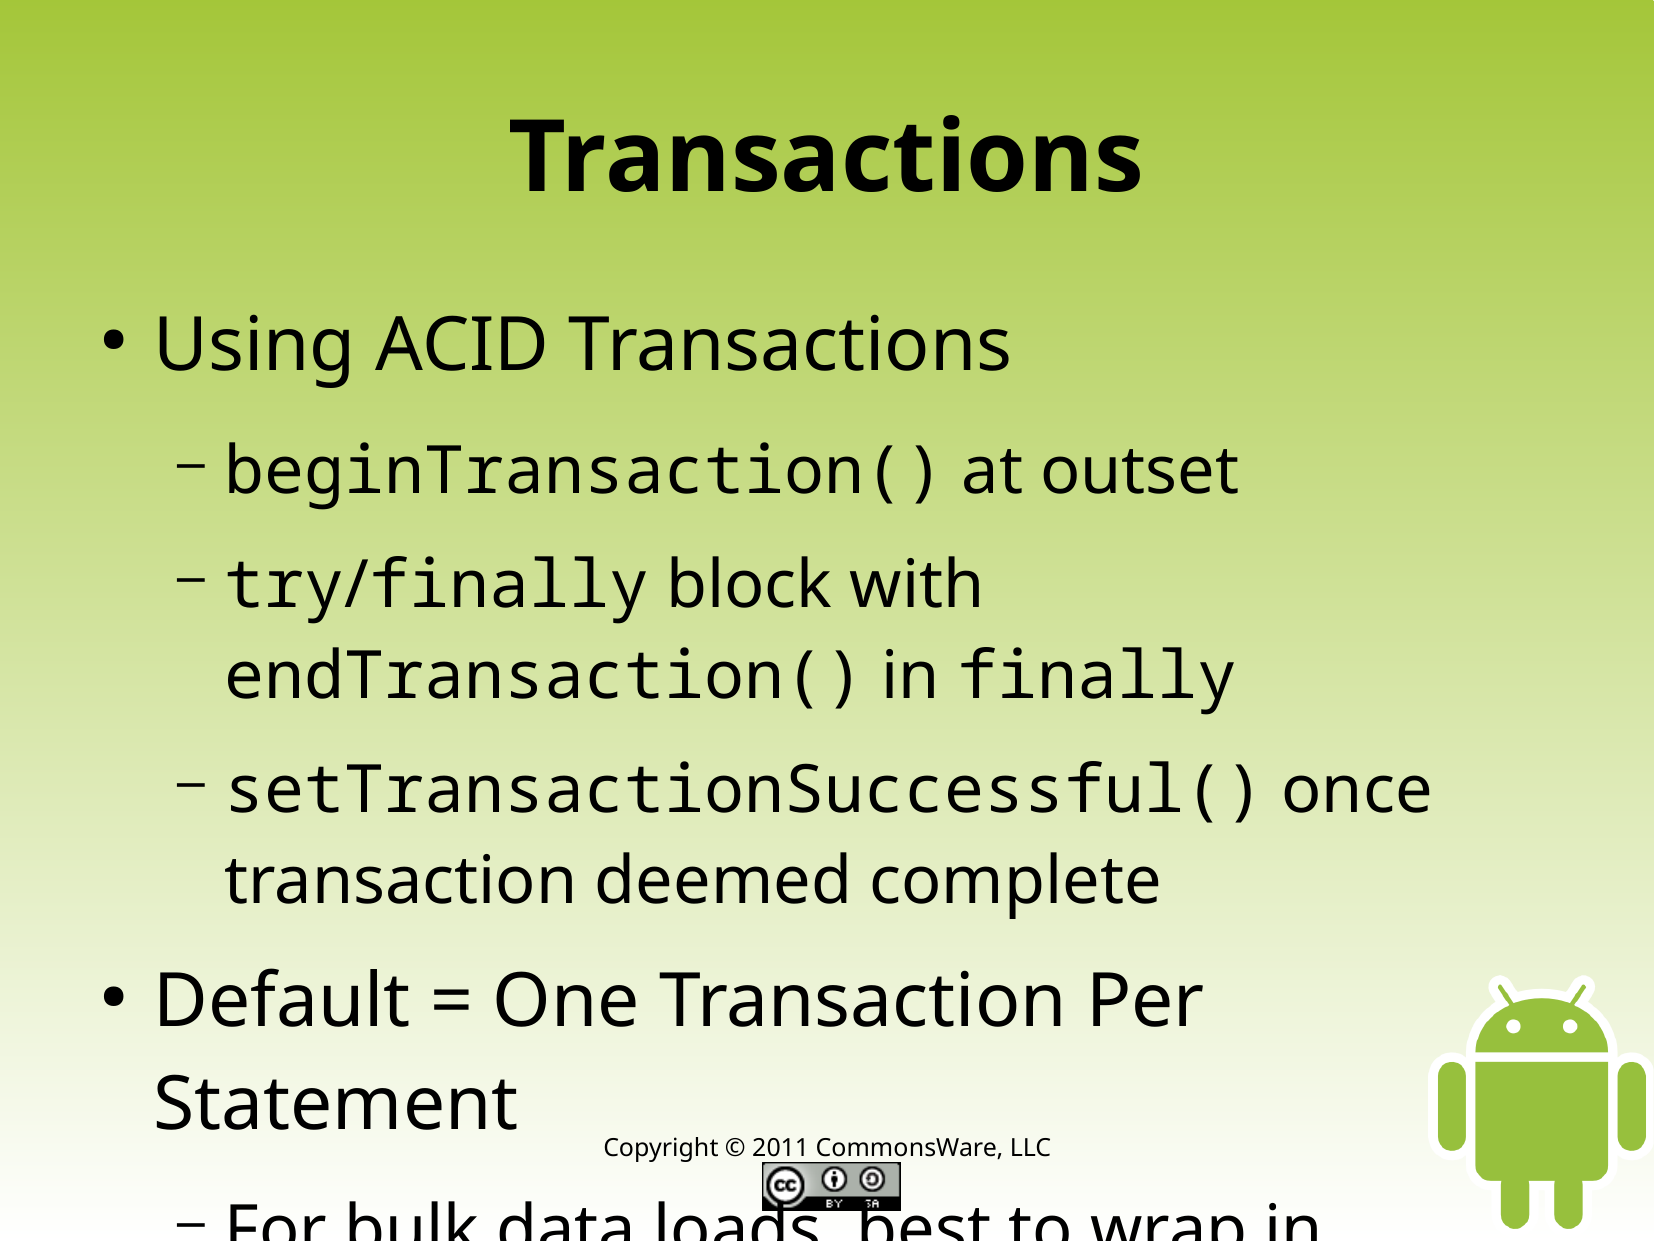

# Transactions
Using ACID Transactions
beginTransaction() at outset
try/finally block with endTransaction() in finally
setTransactionSuccessful() once transaction deemed complete
Default = One Transaction Per Statement
For bulk data loads, best to wrap in
transactions